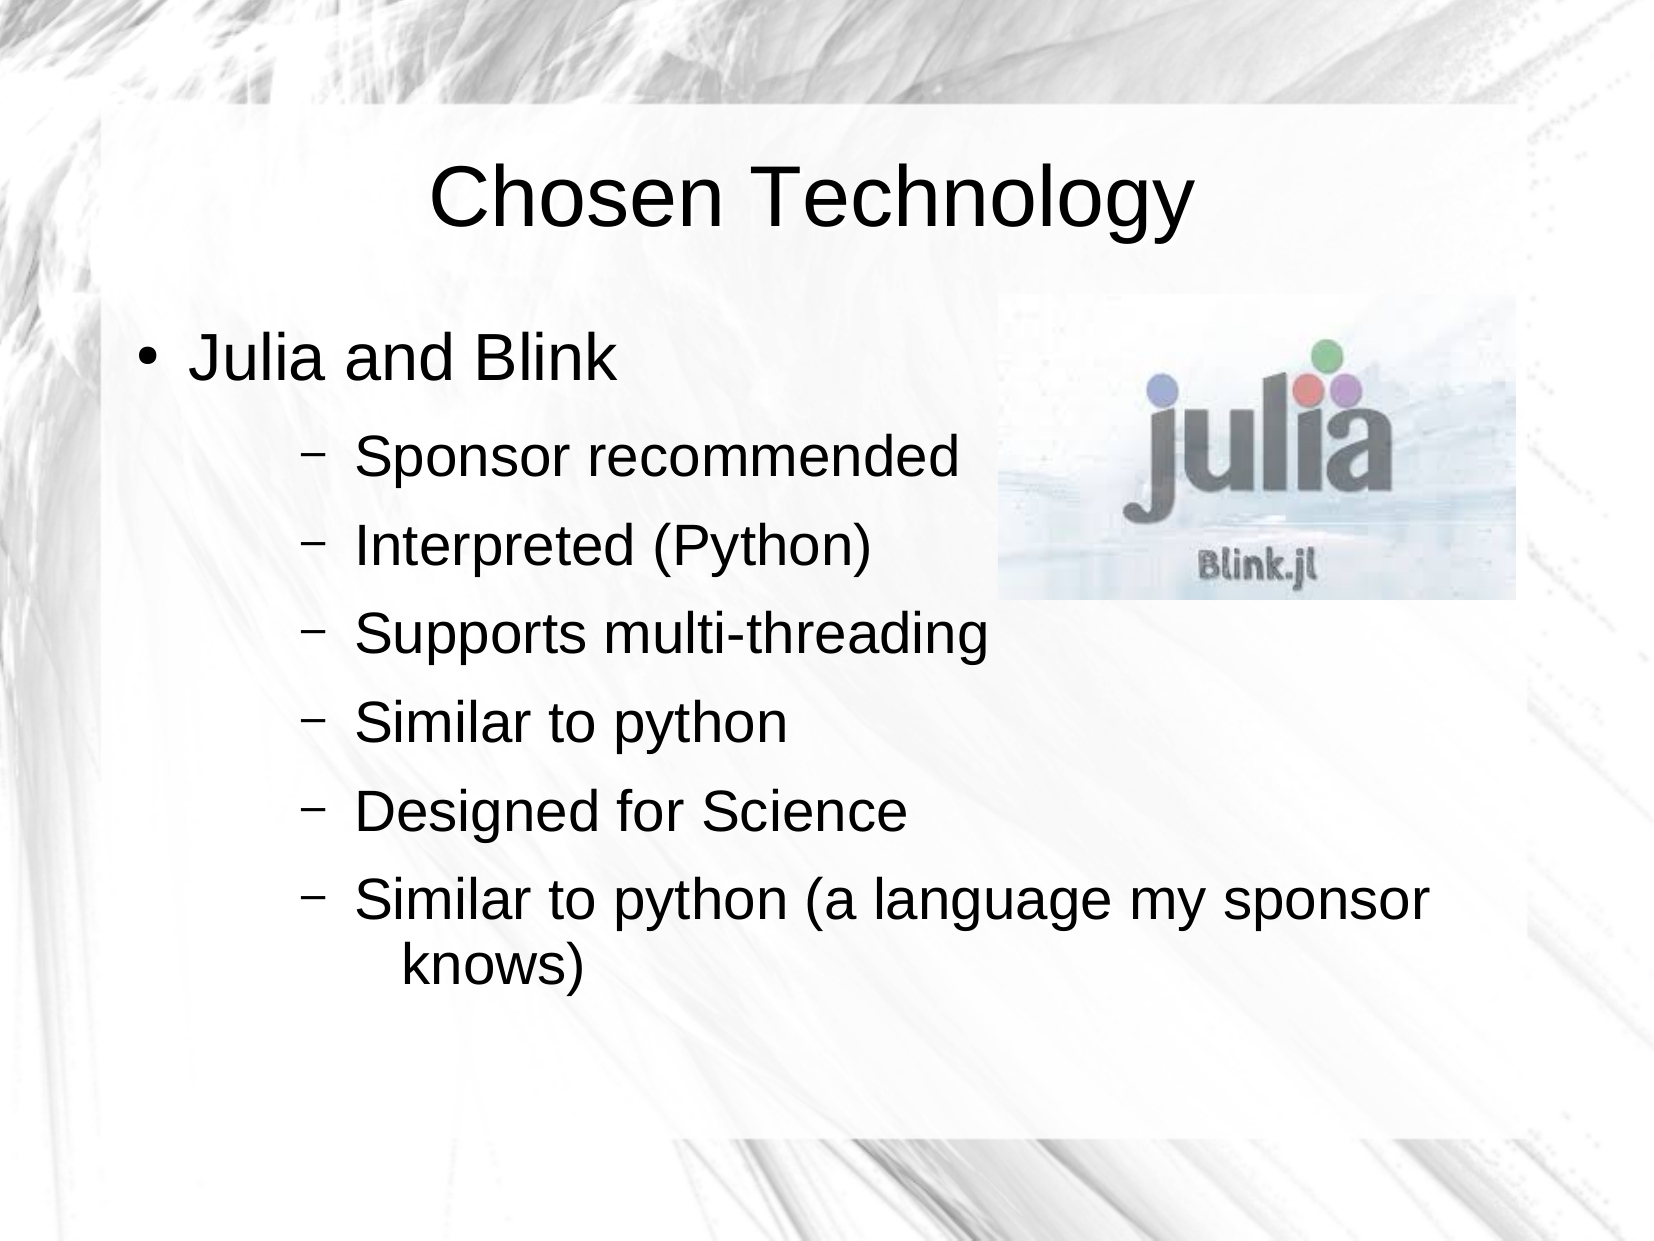

# Chosen Technology
Julia and Blink
Sponsor recommended
Interpreted (Python)
Supports multi-threading
Similar to python
Designed for Science
Similar to python (a language my sponsor knows)